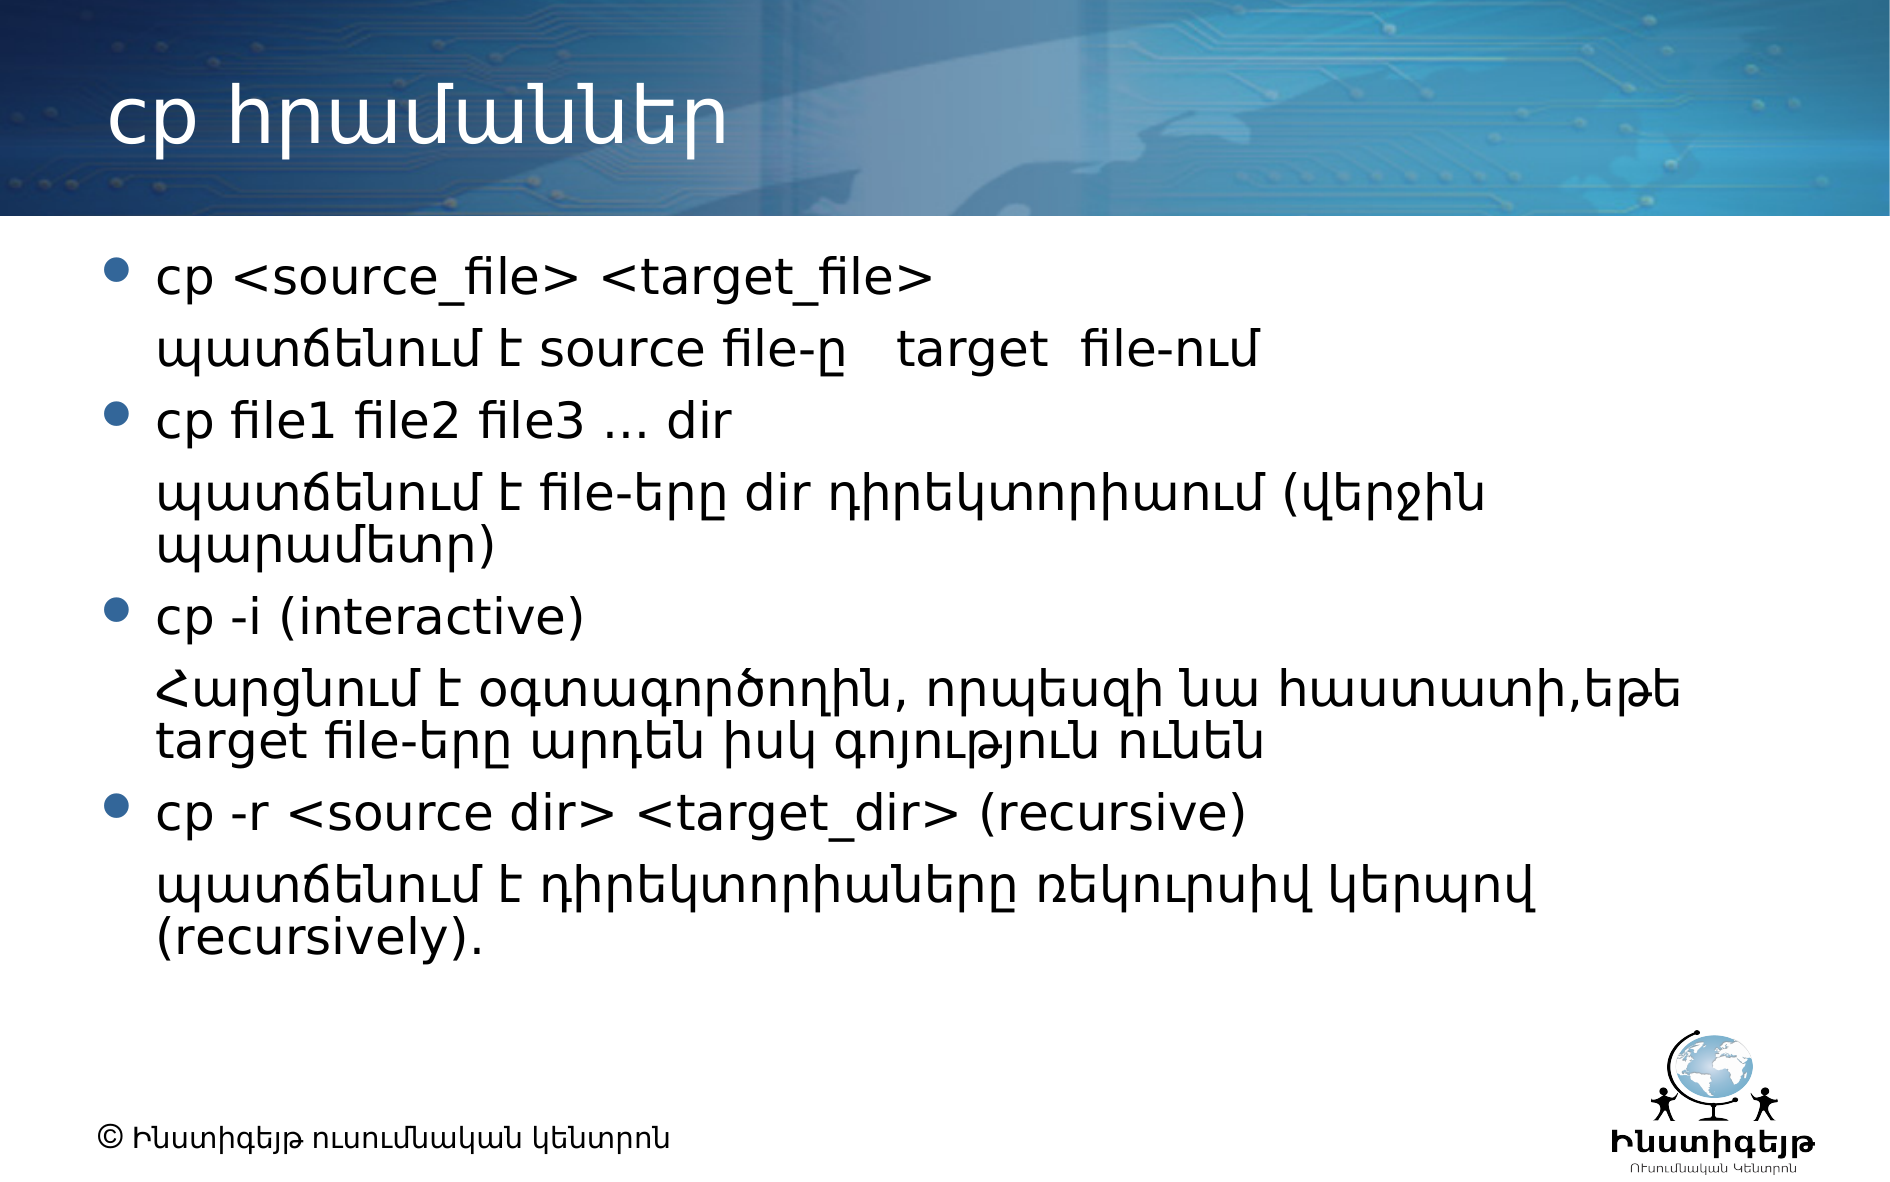

# cp հրամաններ
cp <source_file> <target_file>
պատճենում է source file-ը target file-ում
cp file1 file2 file3 ... dir
պատճենում է file-երը dir դիրեկտորիաում (վերջին պարամետր)
cp -i (interactive)
Հարցնում է օգտագործողին, որպեսզի նա հաստատի,եթե target file-երը արդեն իսկ գոյություն ունեն
cp -r <source dir> <target_dir> (recursive)
պատճենում է դիրեկտորիաները ռեկուրսիվ կերպով (recursively).